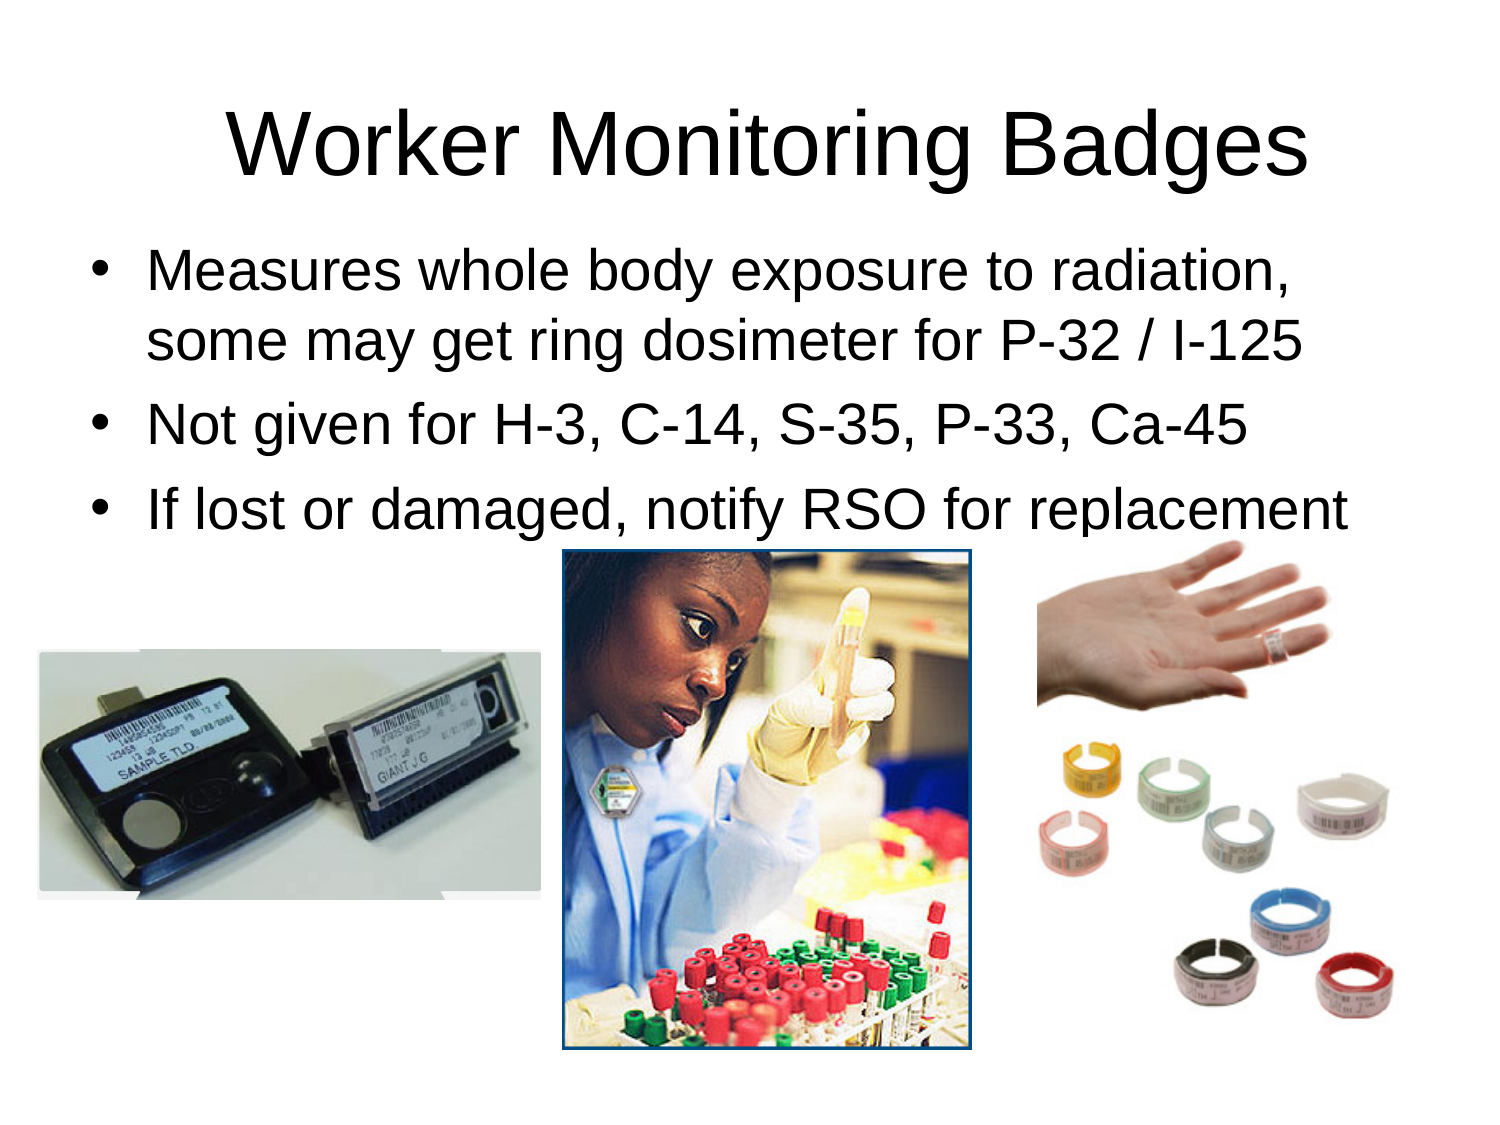

# Worker Monitoring Badges
Measures whole body exposure to radiation, some may get ring dosimeter for P-32 / I-125
Not given for H-3, C-14, S-35, P-33, Ca-45
If lost or damaged, notify RSO for replacement